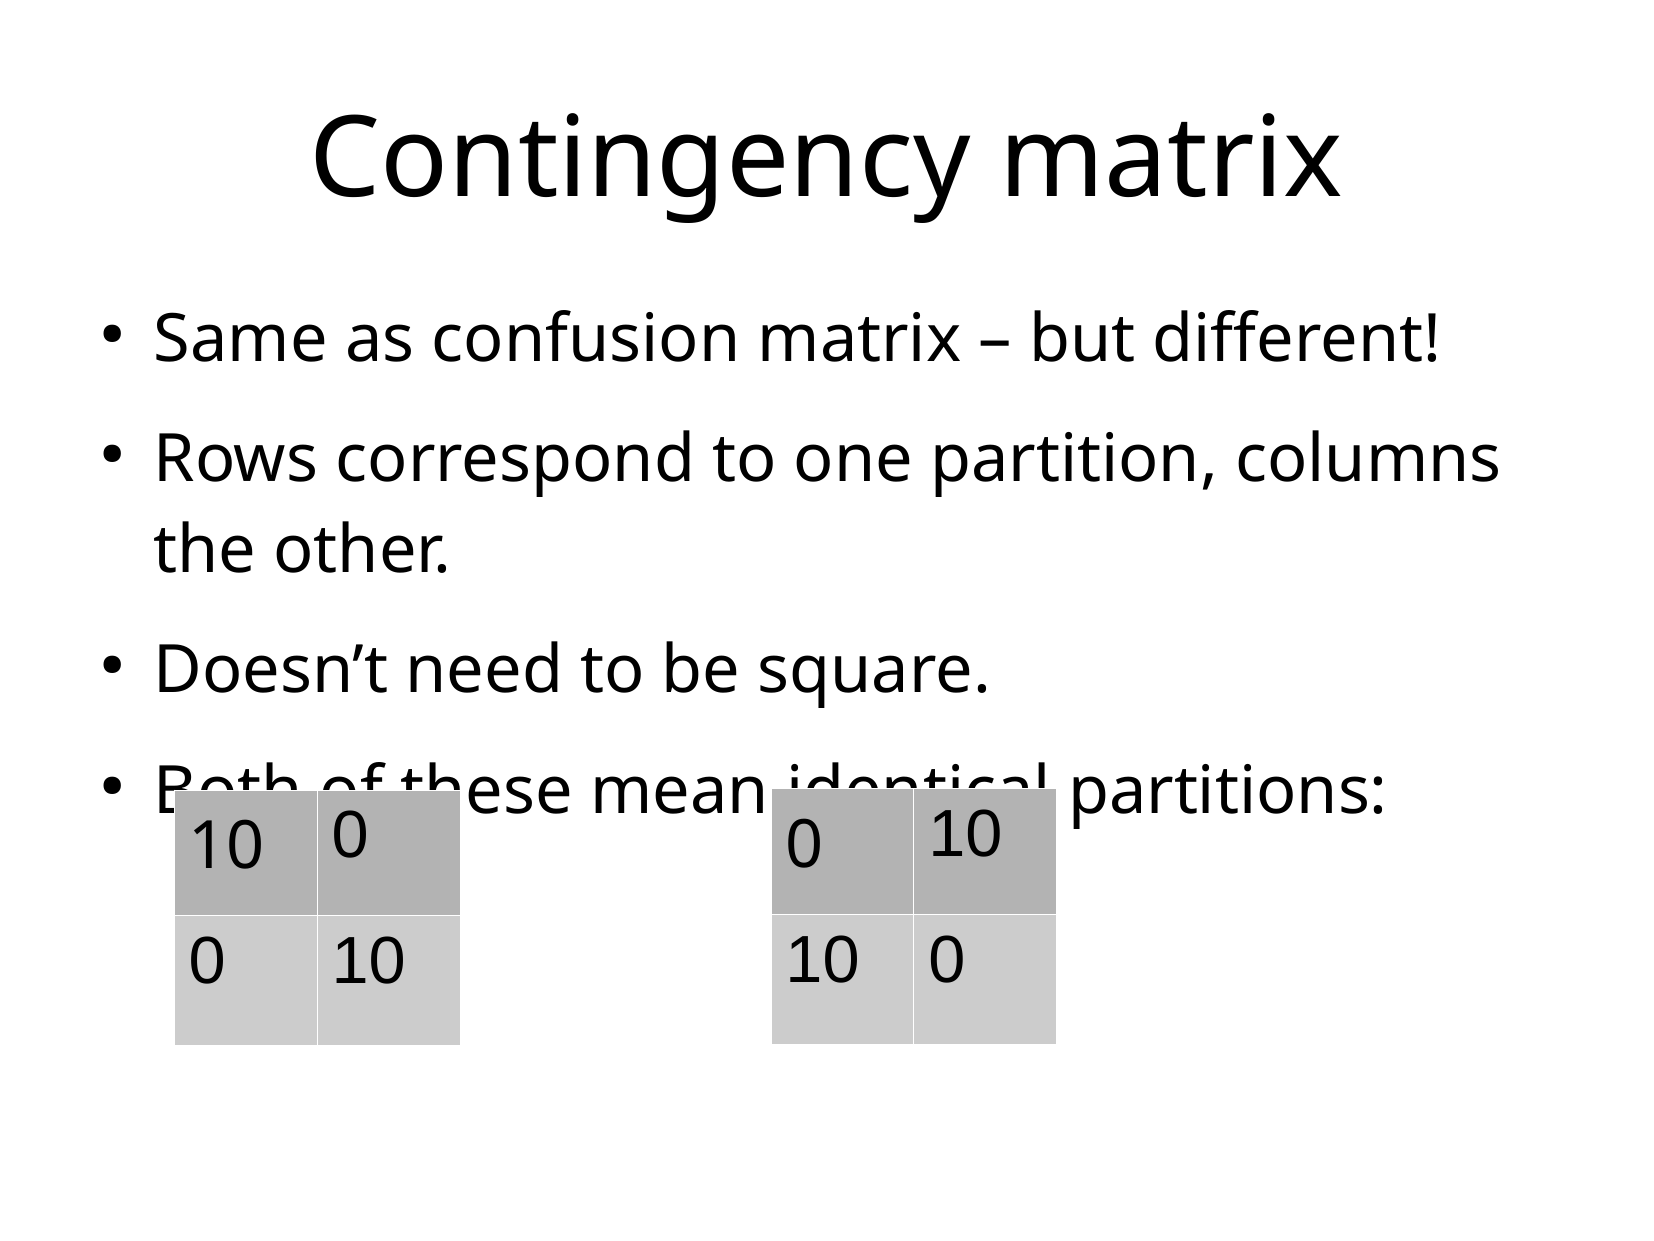

# Contingency matrix
Same as confusion matrix – but different!
Rows correspond to one partition, columns the other.
Doesn’t need to be square.
Both of these mean identical partitions:
| 0 | 10 |
| --- | --- |
| 10 | 0 |
| 10 | 0 |
| --- | --- |
| 0 | 10 |